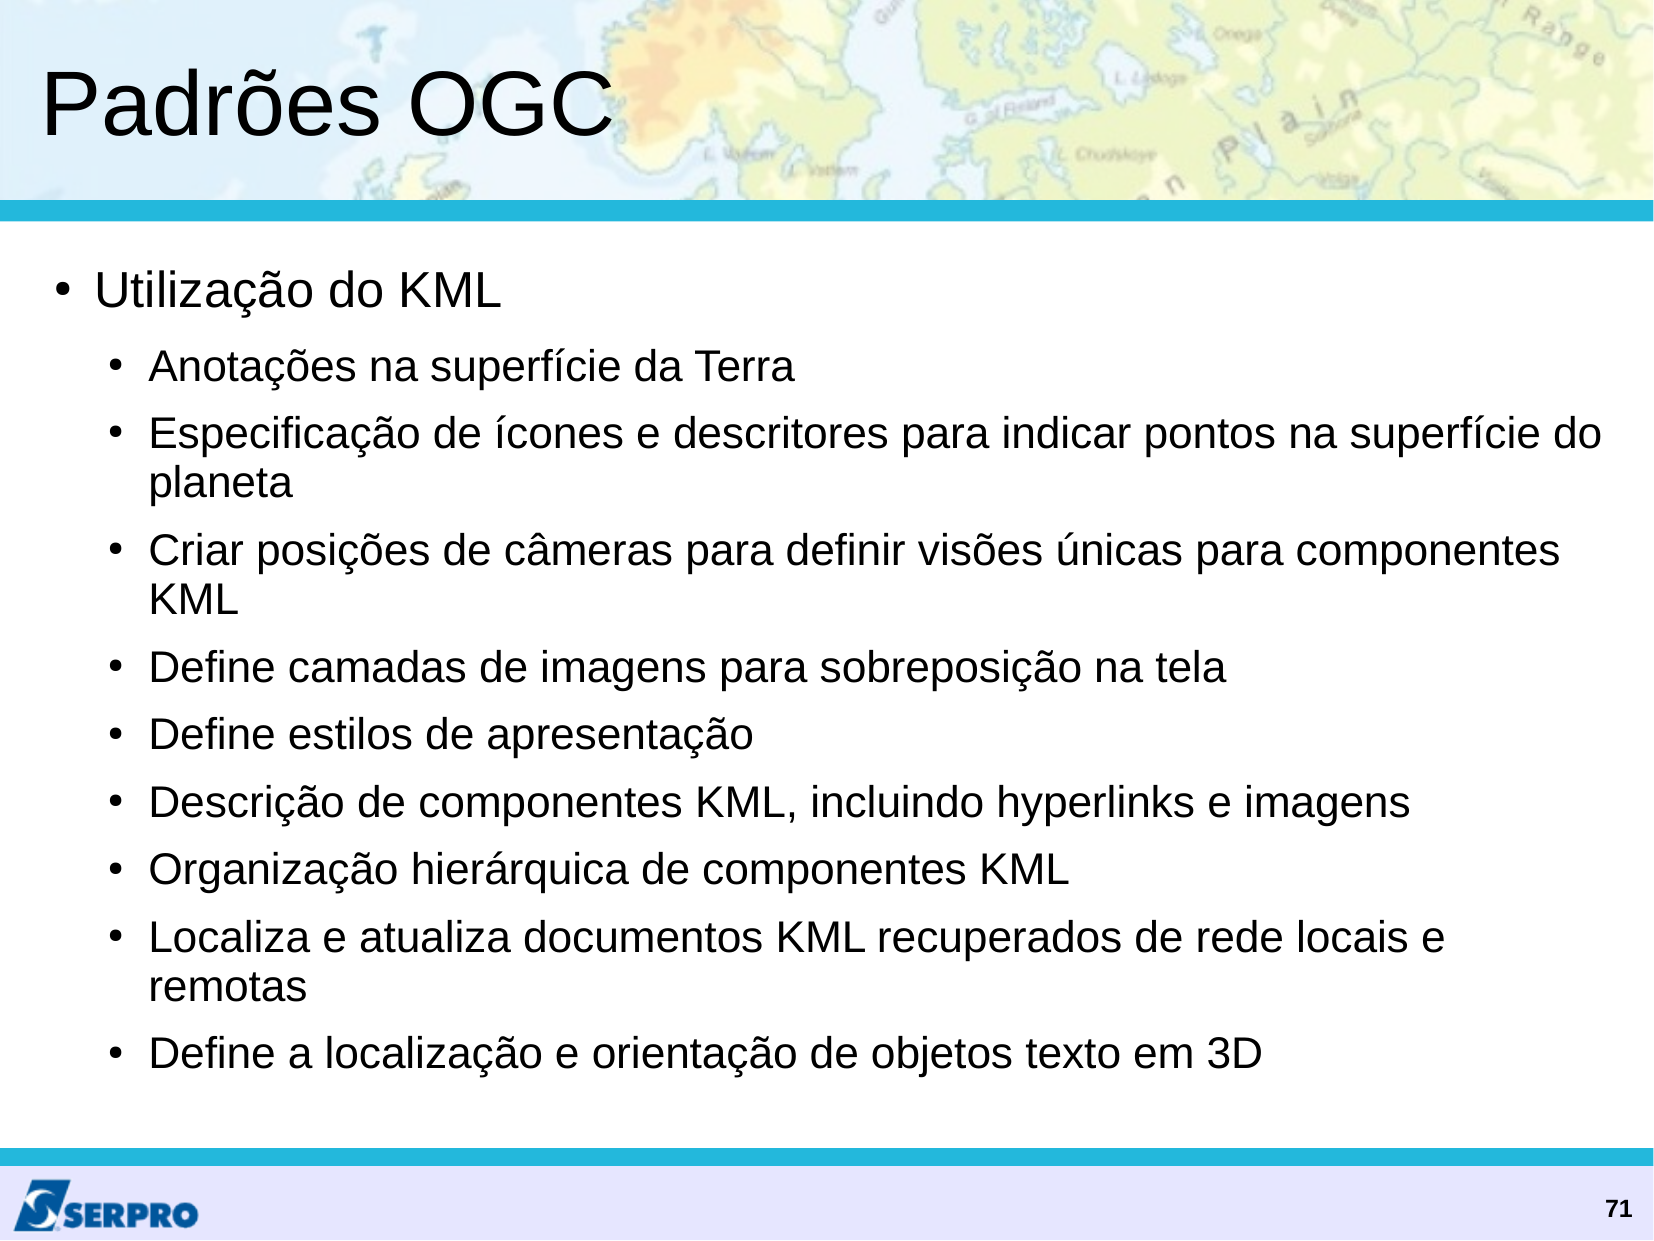

# Padrões OGC
Utilização do KML
Anotações na superfície da Terra
Especificação de ícones e descritores para indicar pontos na superfície do planeta
Criar posições de câmeras para definir visões únicas para componentes KML
Define camadas de imagens para sobreposição na tela
Define estilos de apresentação
Descrição de componentes KML, incluindo hyperlinks e imagens
Organização hierárquica de componentes KML
Localiza e atualiza documentos KML recuperados de rede locais e remotas
Define a localização e orientação de objetos texto em 3D
71